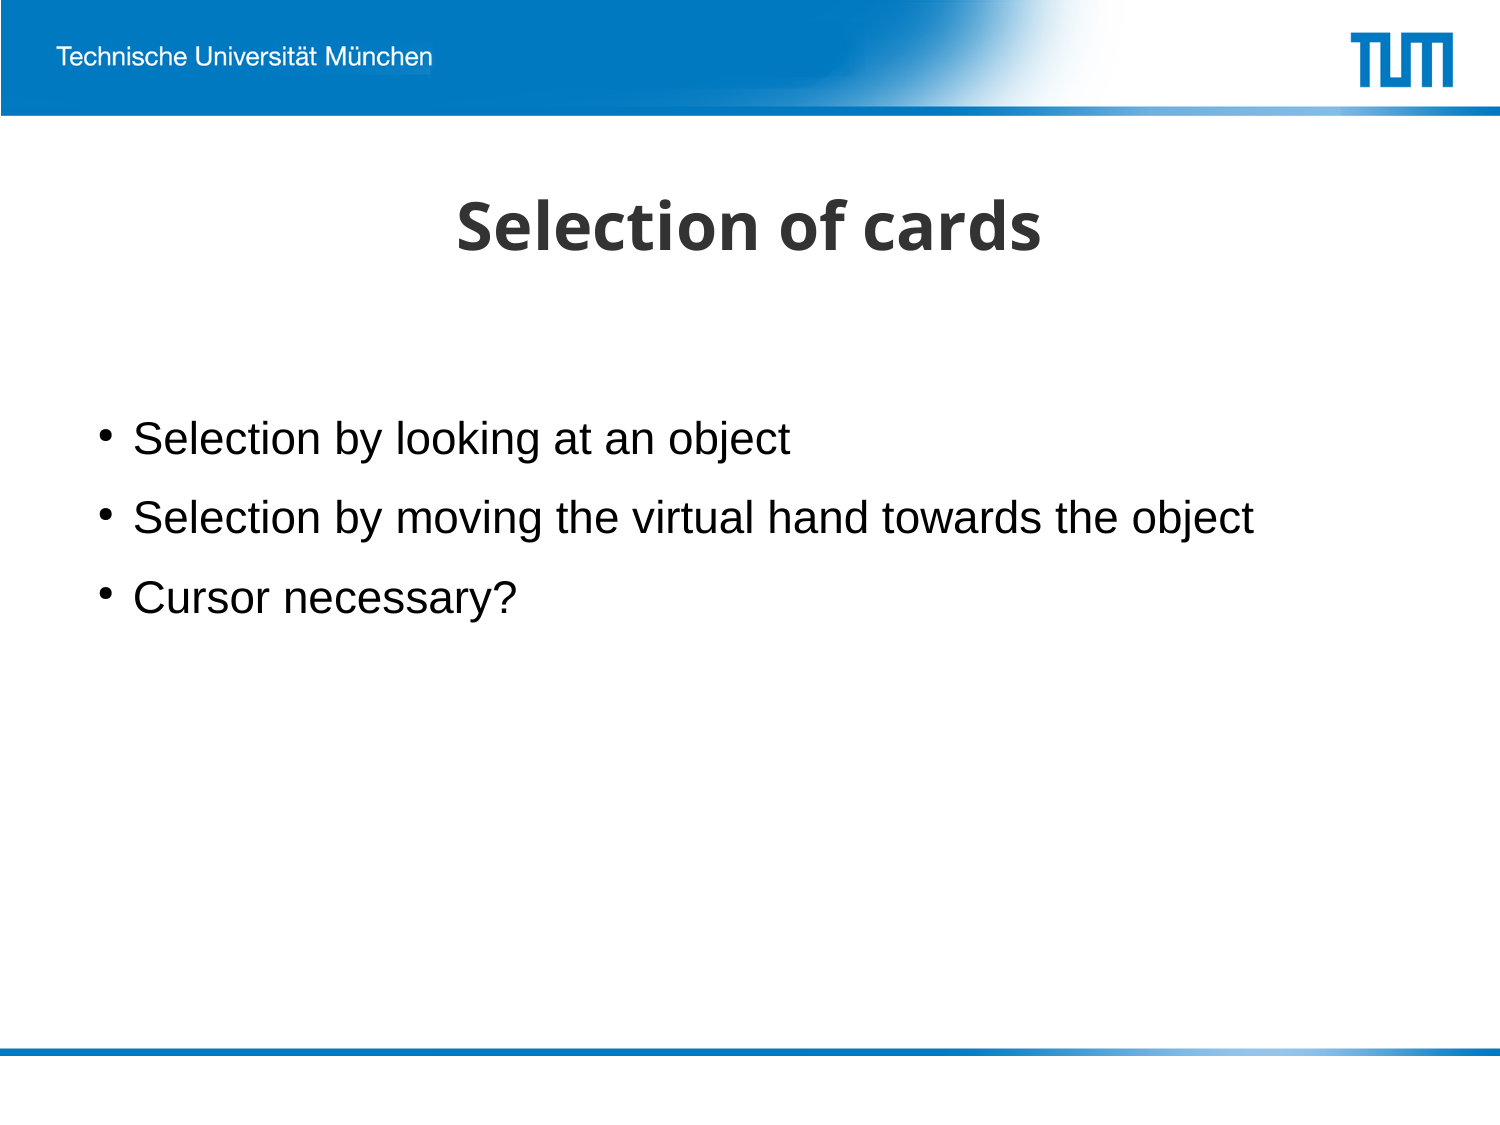

Selection of cards
Selection by looking at an object
Selection by moving the virtual hand towards the object
Cursor necessary?